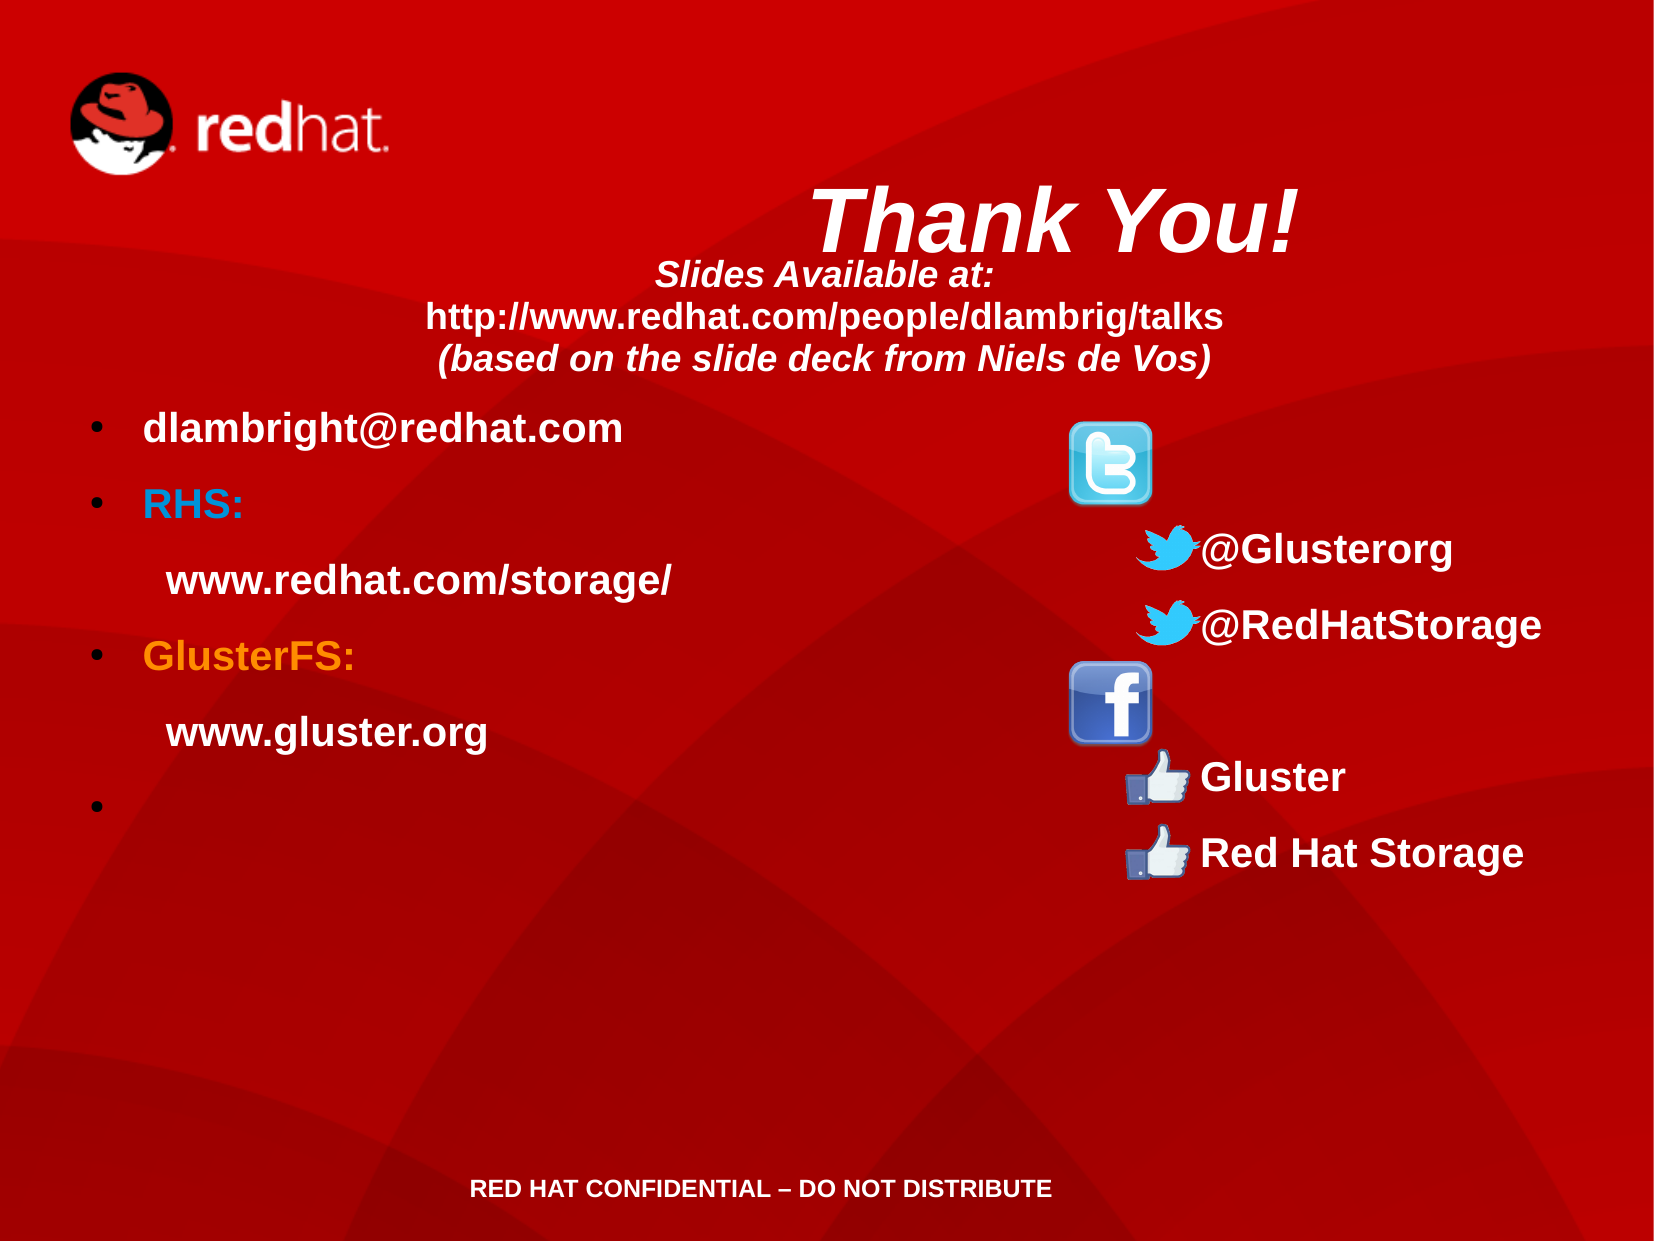

Thank You!
Slides Available at: http://www.redhat.com/people/dlambrig/talks
(based on the slide deck from Niels de Vos)
# dlambright@redhat.com
RHS:
 www.redhat.com/storage/
GlusterFS:
 www.gluster.org
@Glusterorg
@RedHatStorage
Gluster
Red Hat Storage